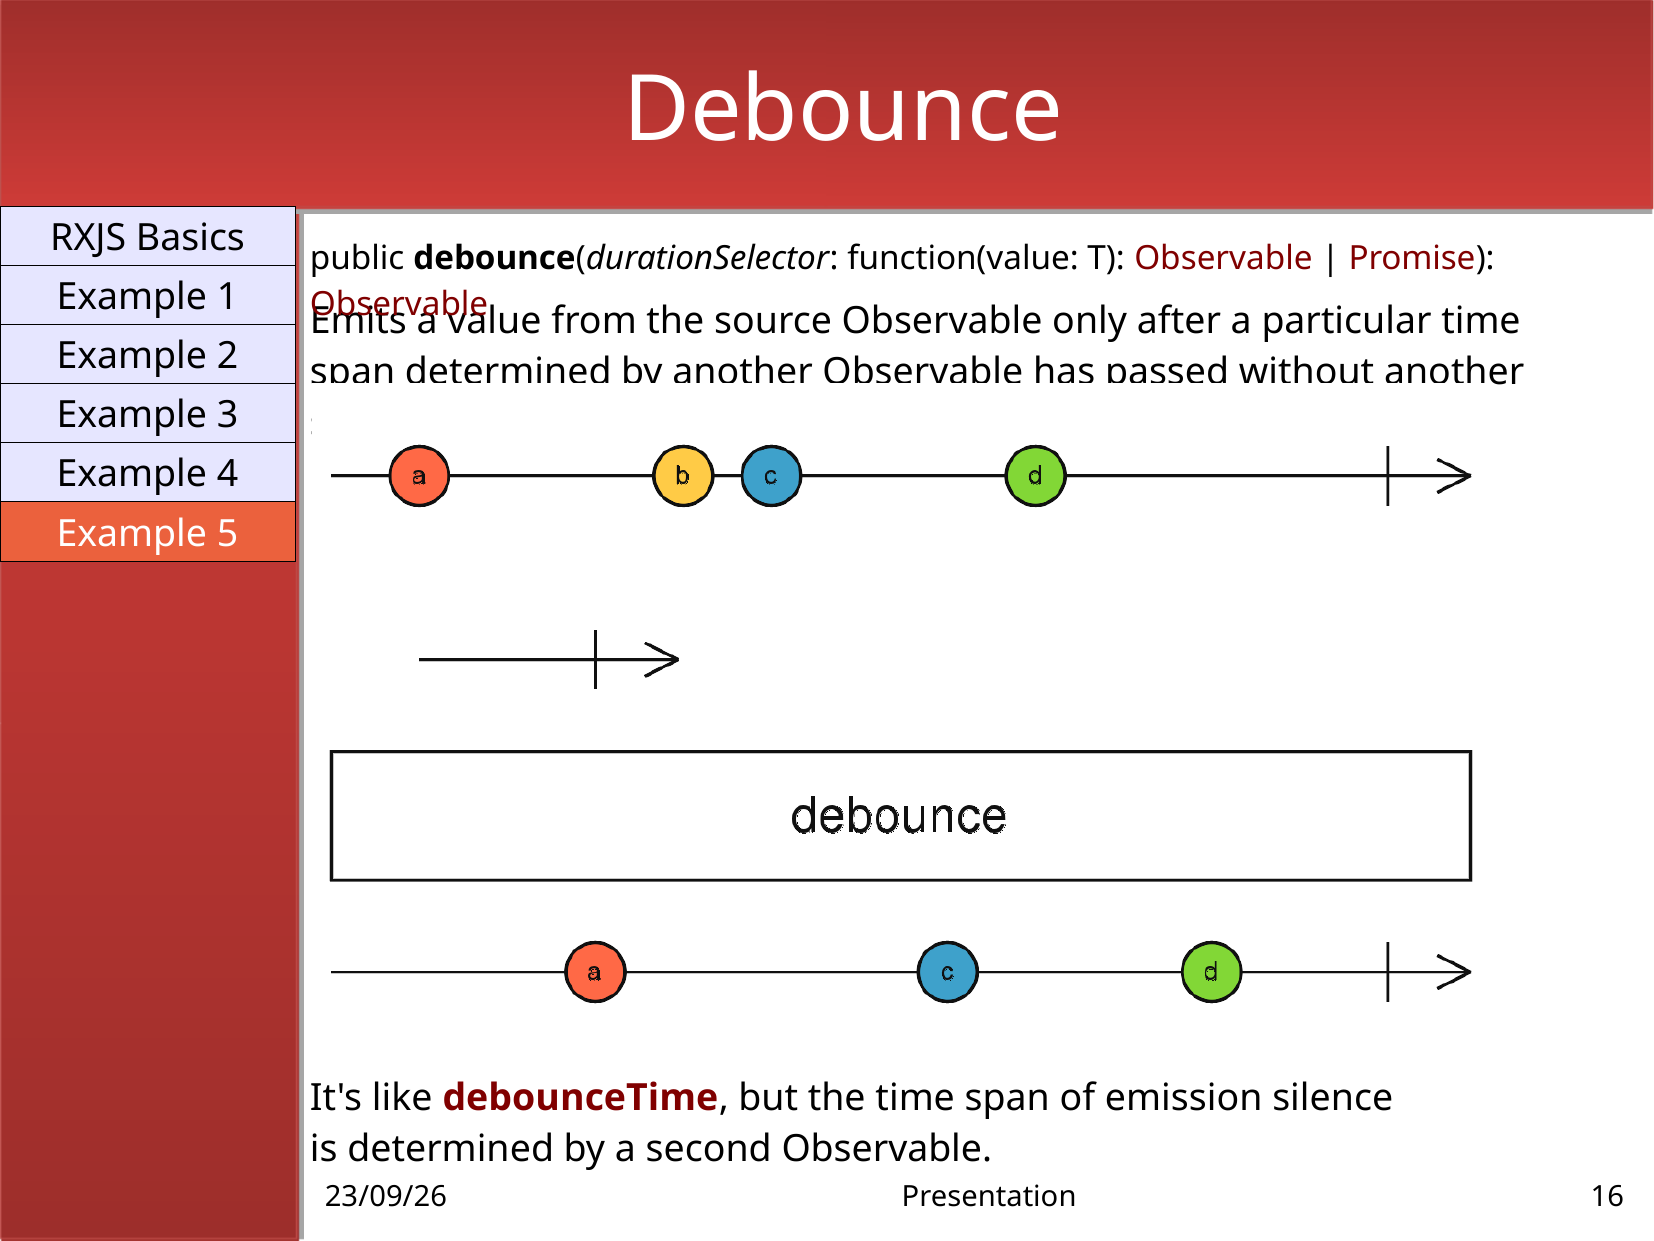

# Debounce
RXJS Basics
public debounce(durationSelector: function(value: T): Observable | Promise): Observable
Example 1
Emits a value from the source Observable only after a particular time span determined by another Observable has passed without another source emission.
Example 2
Example 3
Example 4
Example 5
It's like debounceTime, but the time span of emission silence
is determined by a second Observable.
Presentation
16